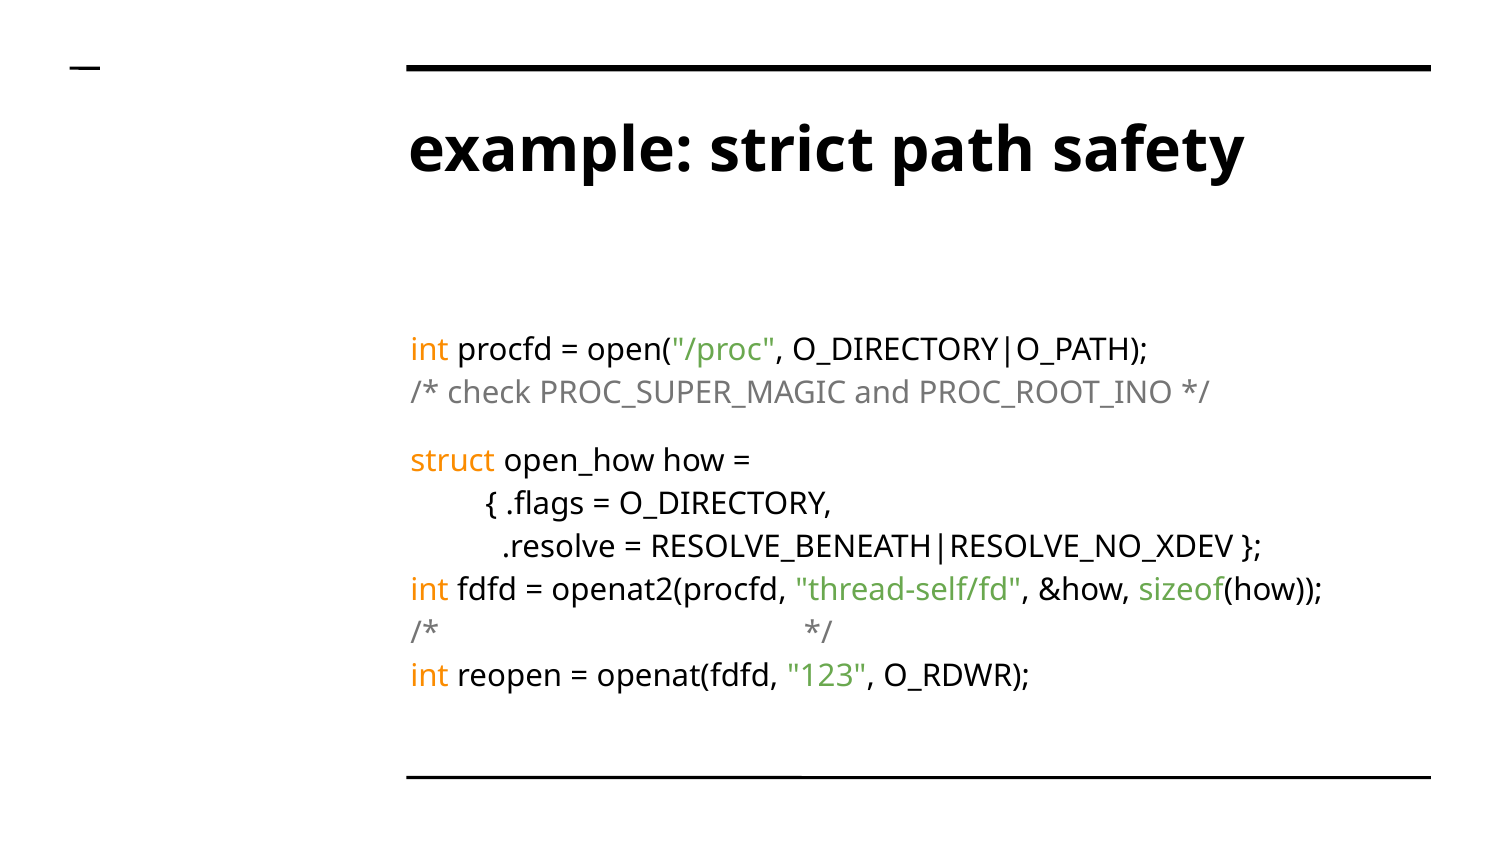

# example: strict path safety
int procfd = open("/proc", O_DIRECTORY|O_PATH);
/* check PROC_SUPER_MAGIC and PROC_ROOT_INO */
struct open_how how =
	{ .flags = O_DIRECTORY,
	 .resolve = RESOLVE_BENEATH|RESOLVE_NO_XDEV };
int fdfd = openat2(procfd, "thread-self/fd", &how, sizeof(how));
/* validate no overmounts */
int reopen = openat(fdfd, "123", O_RDWR);